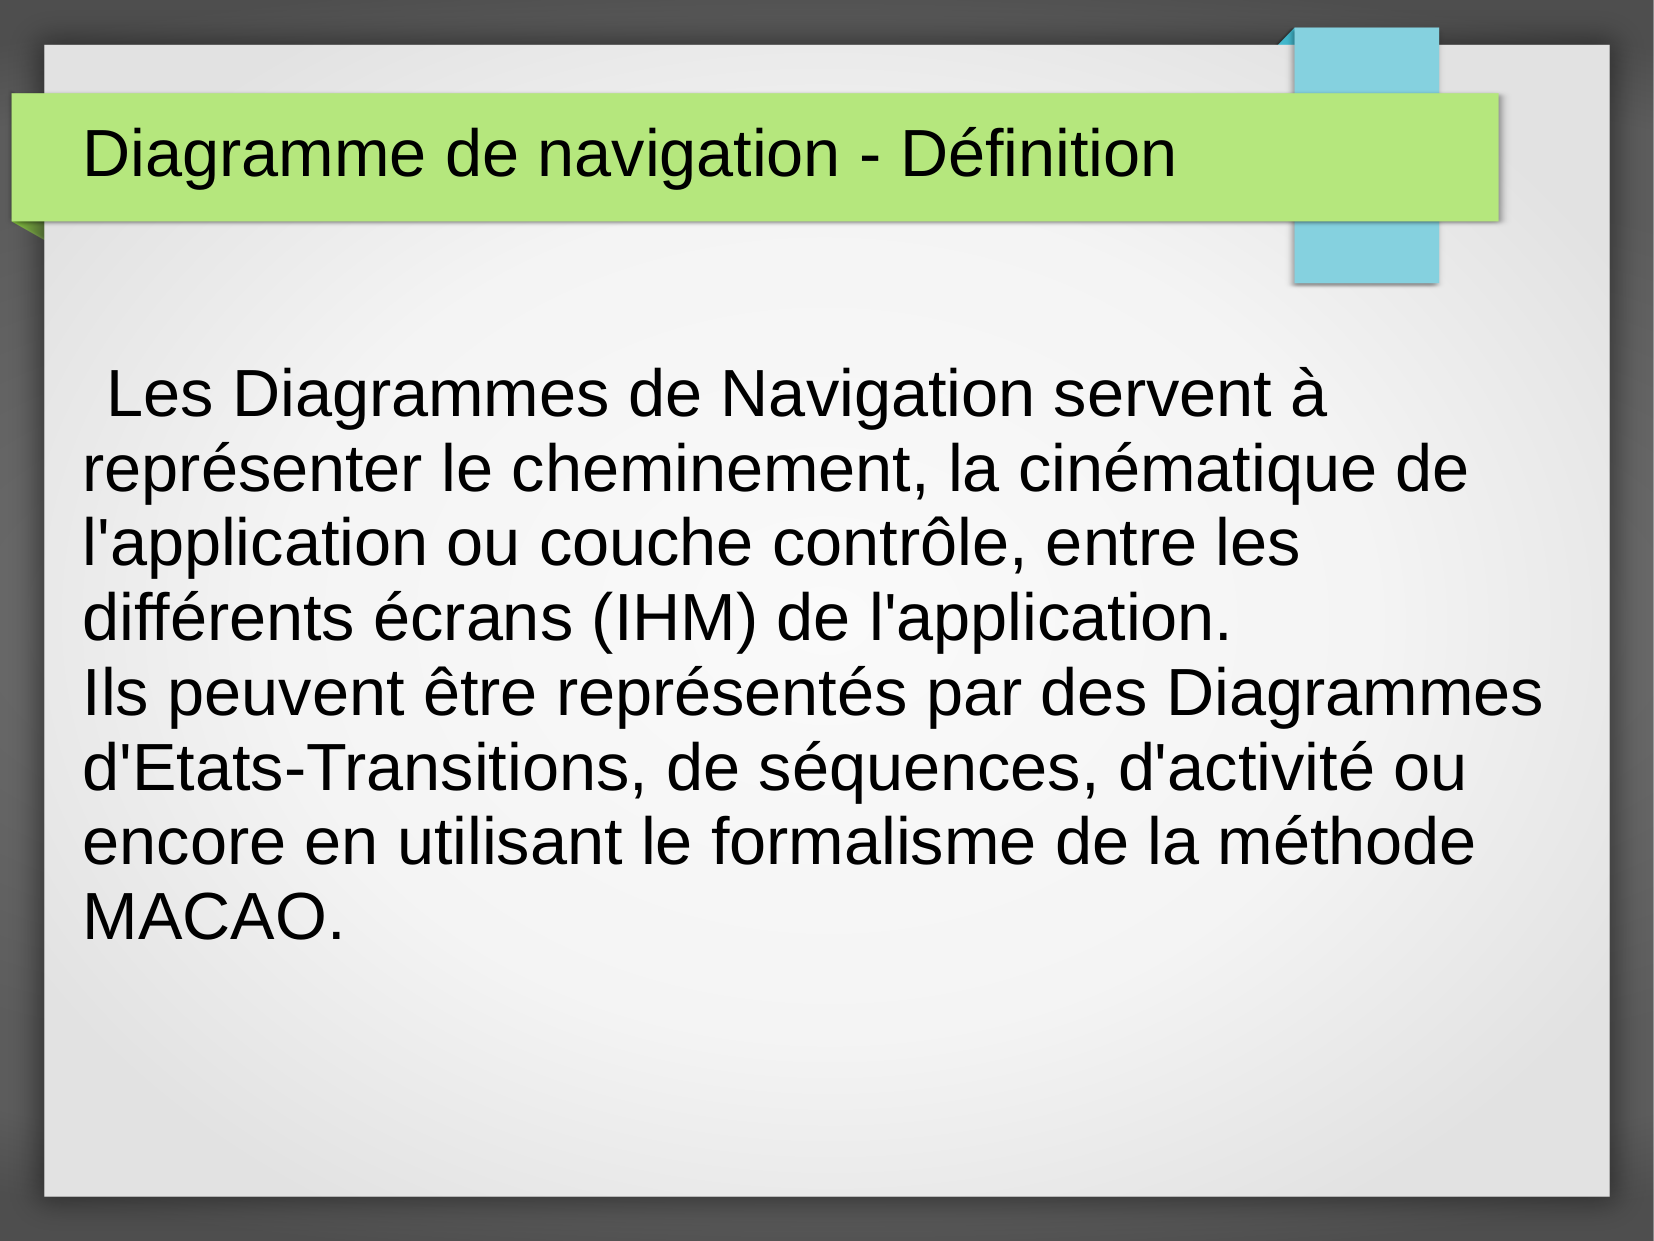

# Diagramme de navigation - Définition
Les Diagrammes de Navigation servent à représenter le cheminement, la cinématique de l'application ou couche contrôle, entre les différents écrans (IHM) de l'application.
Ils peuvent être représentés par des Diagrammes d'Etats-Transitions, de séquences, d'activité ou encore en utilisant le formalisme de la méthode MACAO.